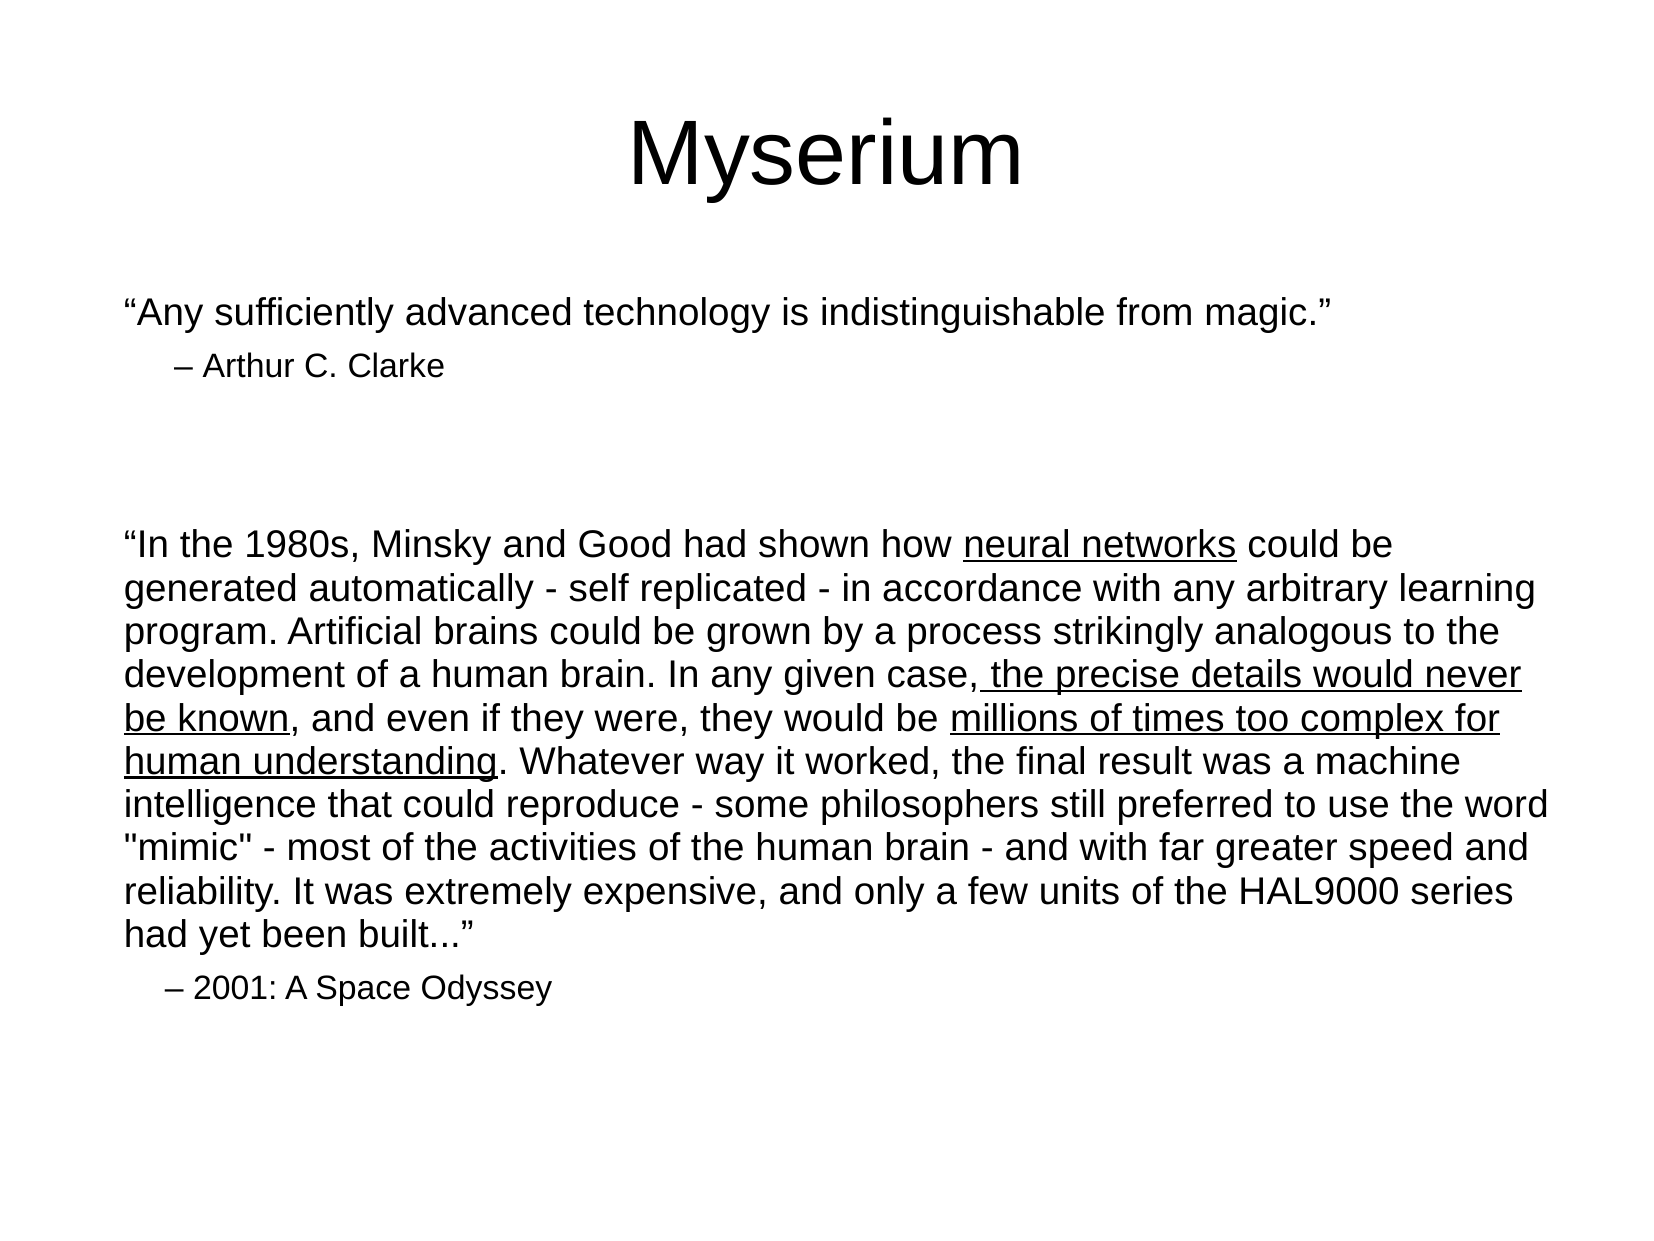

# Myserium
“Any sufficiently advanced technology is indistinguishable from magic.”
 – Arthur C. Clarke
“In the 1980s, Minsky and Good had shown how neural networks could be generated automatically - self replicated - in accordance with any arbitrary learning program. Artificial brains could be grown by a process strikingly analogous to the development of a human brain. In any given case, the precise details would never be known, and even if they were, they would be millions of times too complex for human understanding. Whatever way it worked, the final result was a machine intelligence that could reproduce - some philosophers still preferred to use the word "mimic" - most of the activities of the human brain - and with far greater speed and reliability. It was extremely expensive, and only a few units of the HAL9000 series had yet been built...”
– 2001: A Space Odyssey